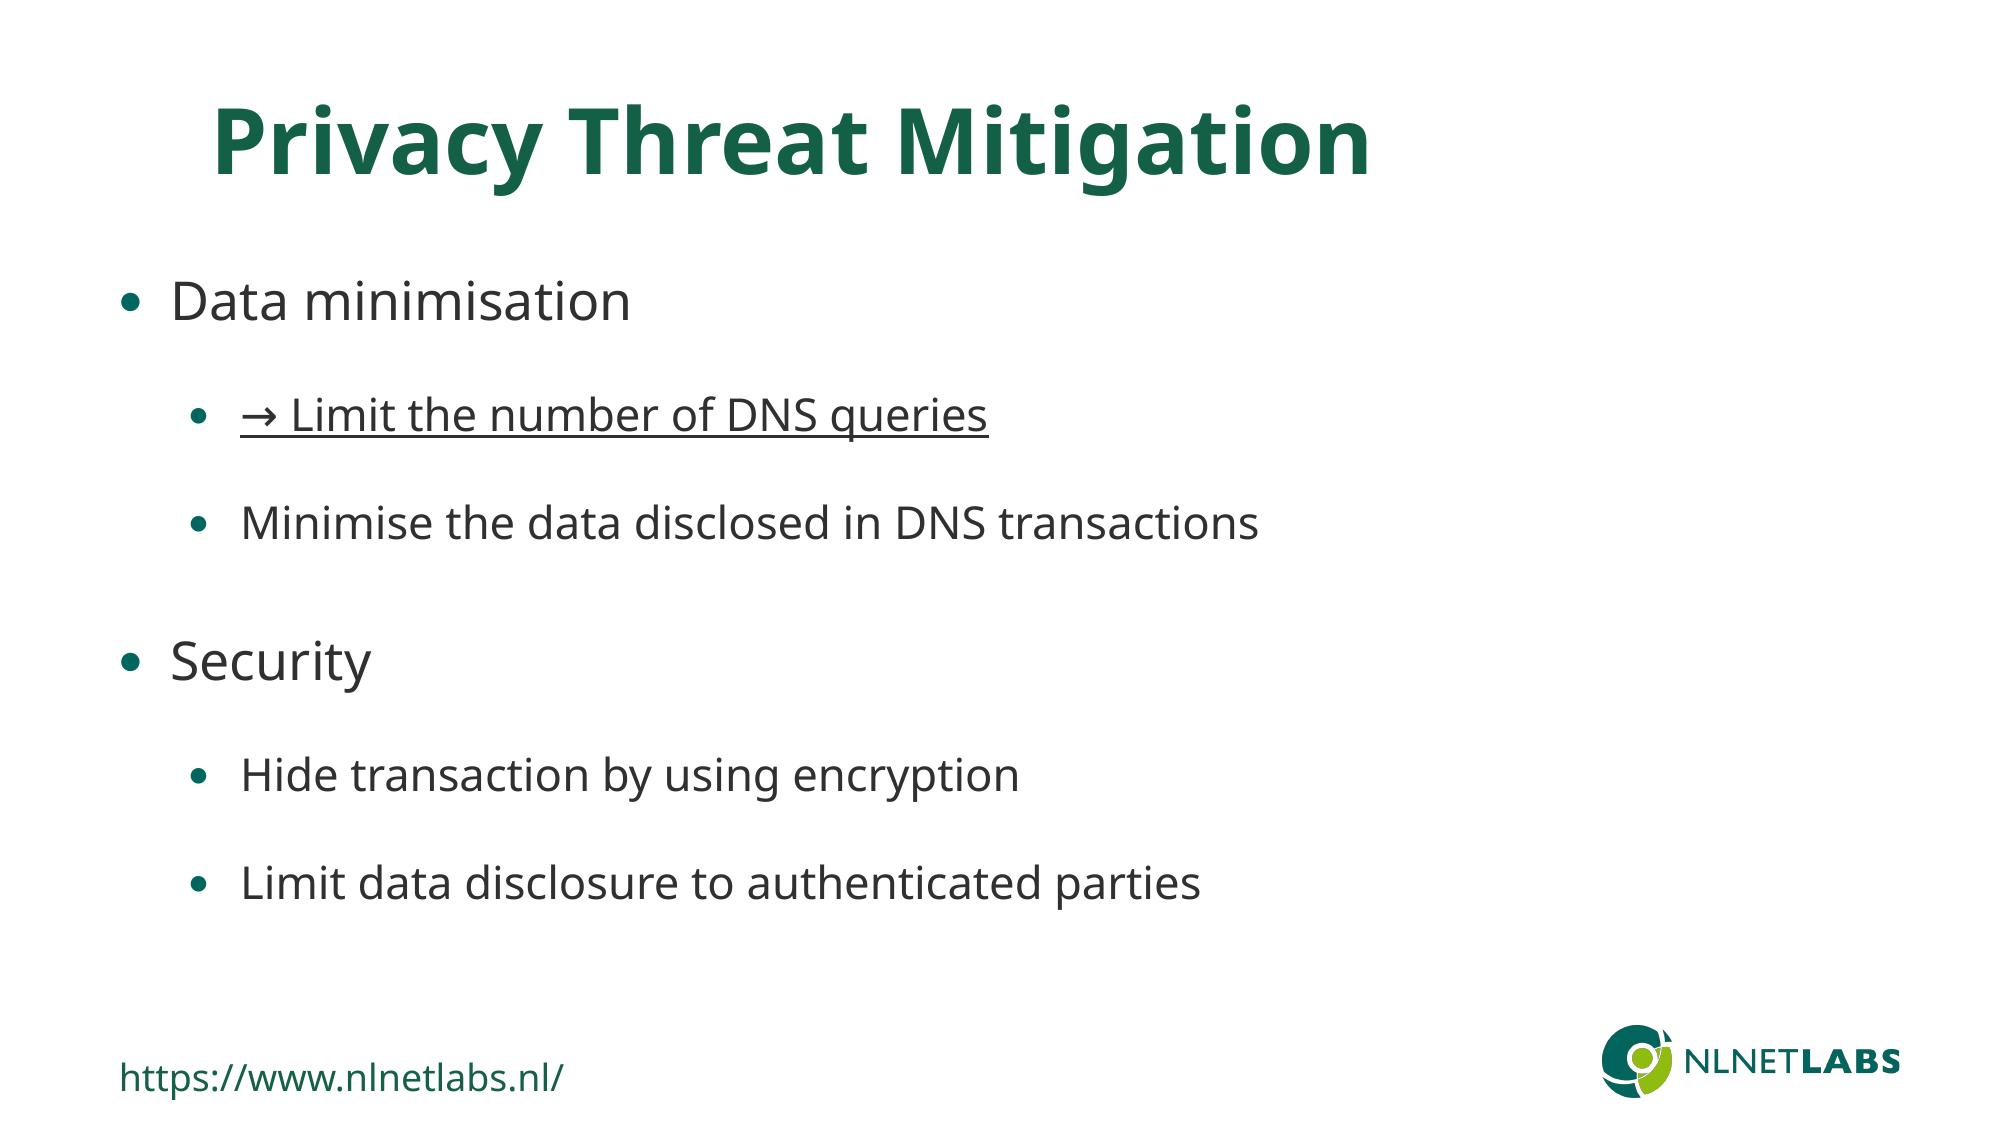

# Privacy Threat Mitigation
Data minimisation
→ Limit the number of DNS queries
Minimise the data disclosed in DNS transactions
Security
Hide transaction by using encryption
Limit data disclosure to authenticated parties